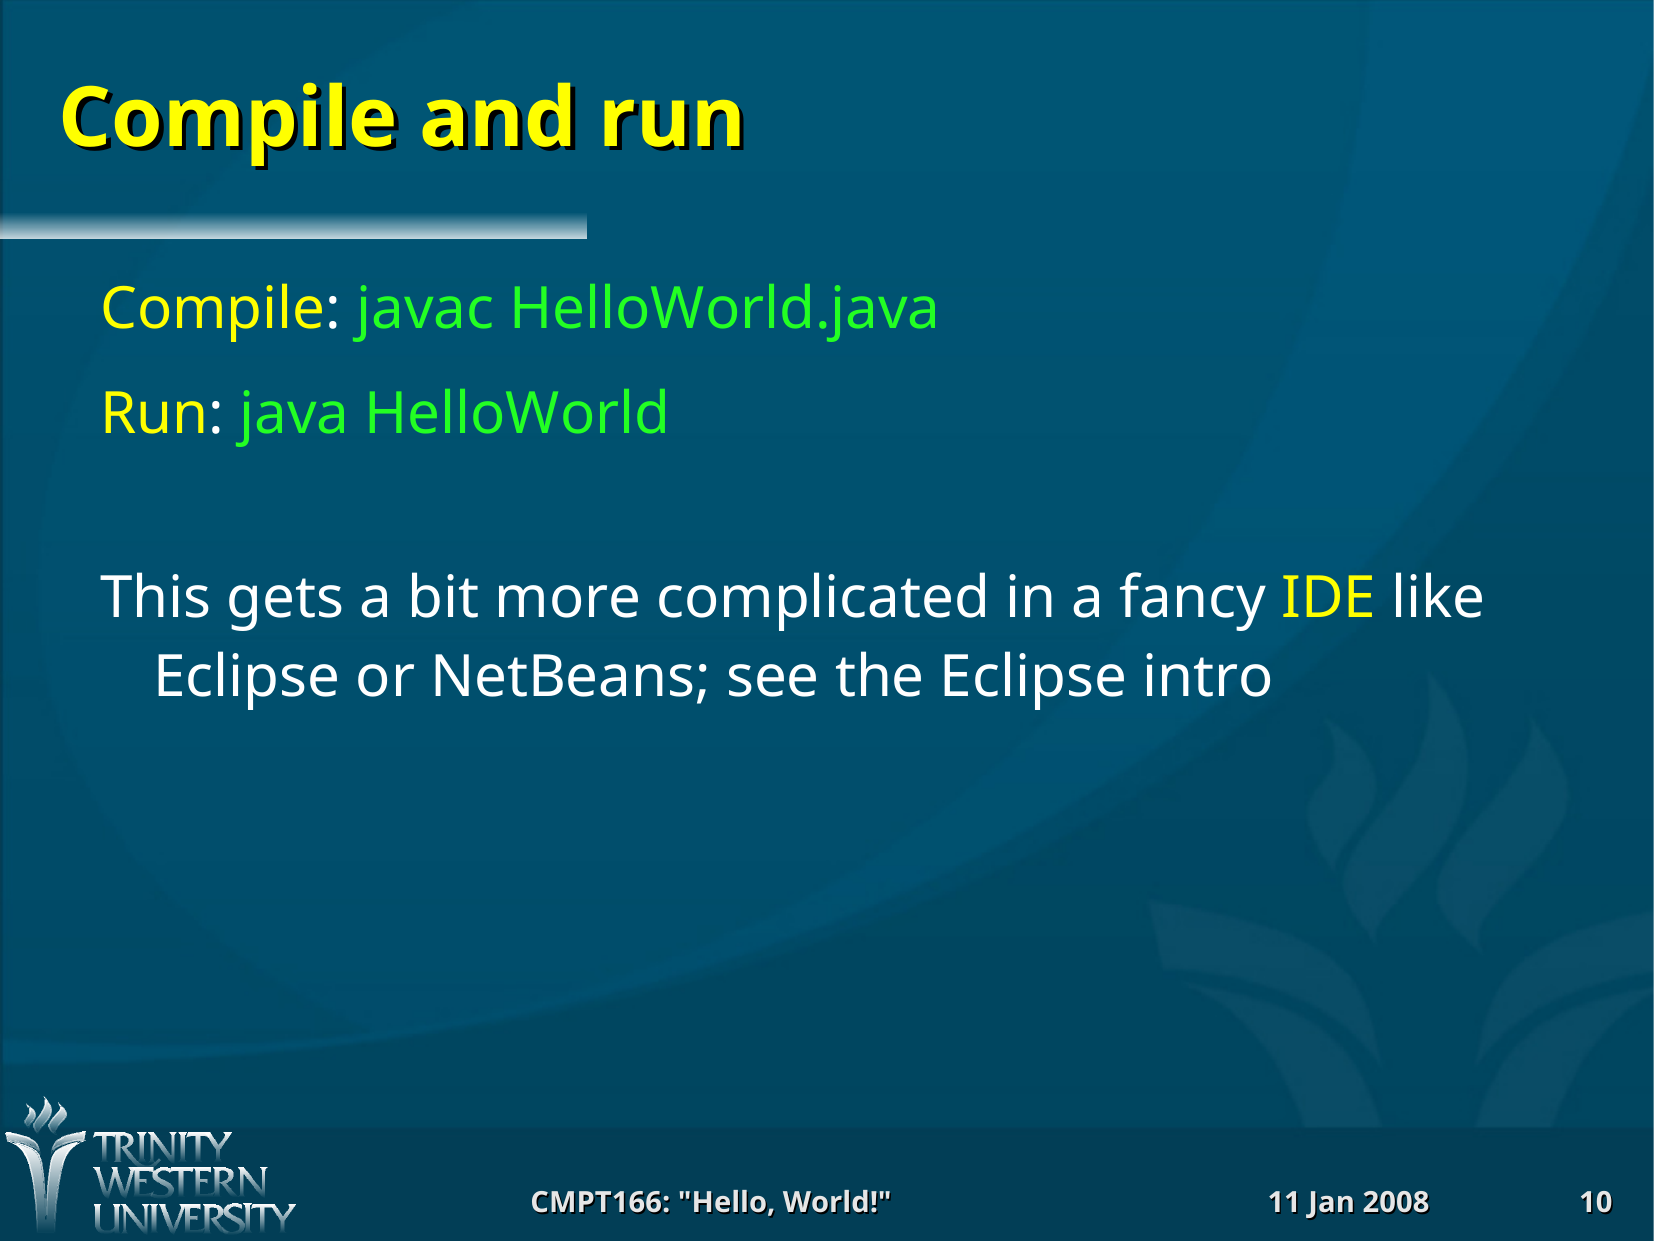

# Compile and run
Compile: javac HelloWorld.java
Run: java HelloWorld
This gets a bit more complicated in a fancy IDE like Eclipse or NetBeans; see the Eclipse intro
CMPT166: "Hello, World!"
11 Jan 2008
10